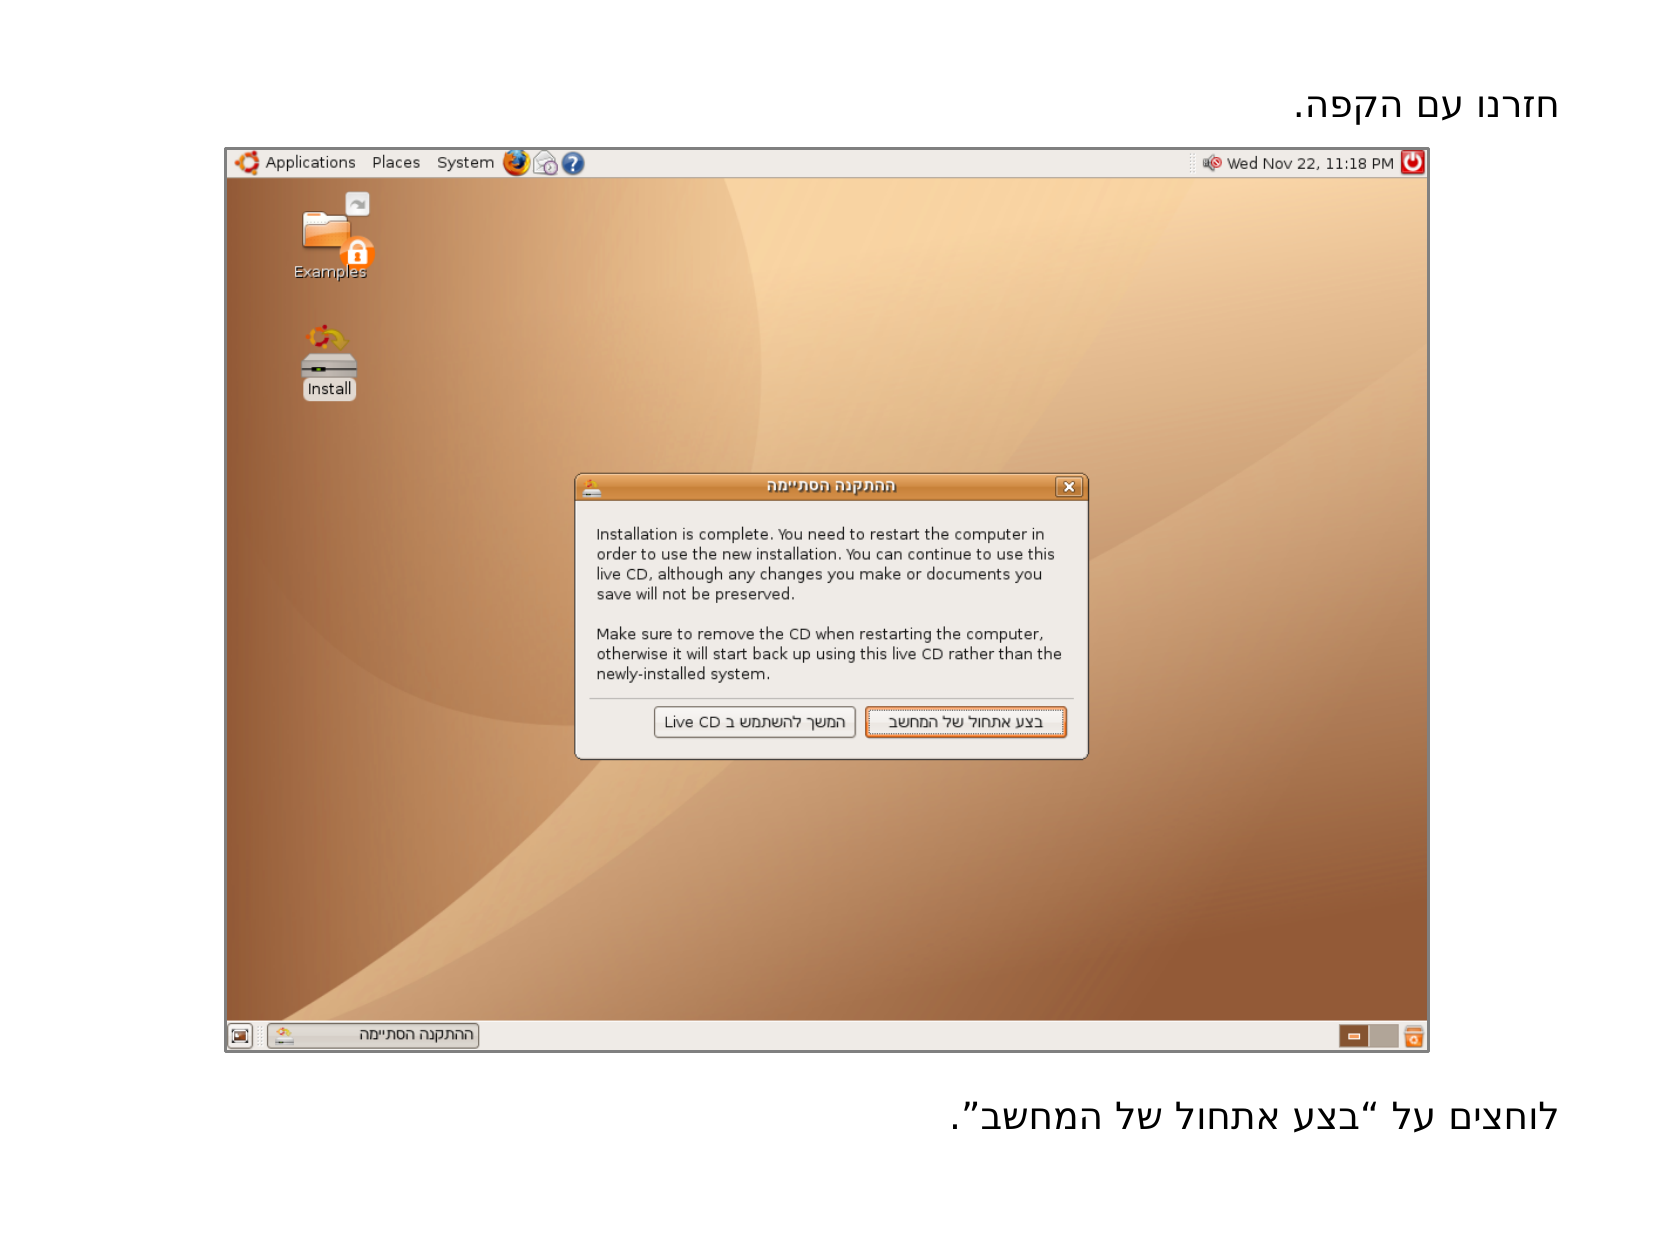

חזרנו עם הקפה.
לוחצים על “בצע אתחול של המחשב”.